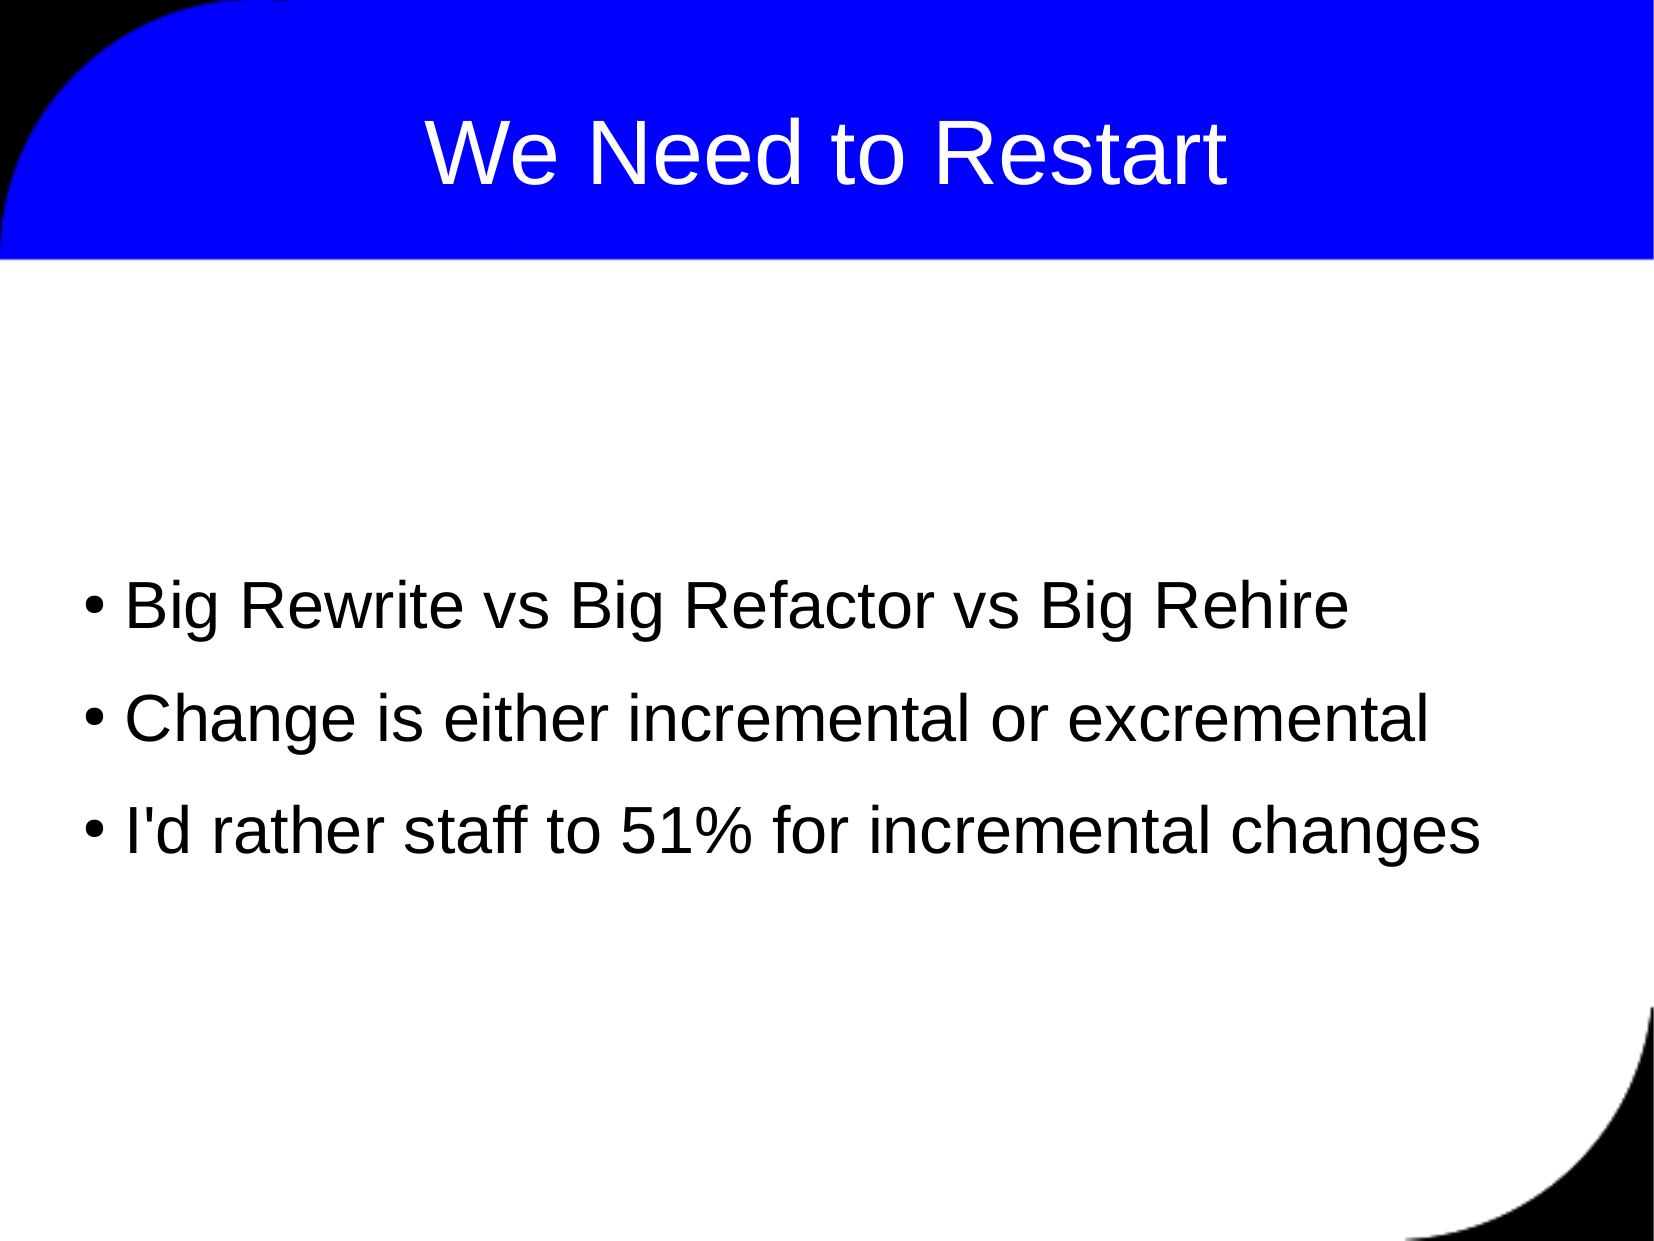

# We Need to Restart
 Big Rewrite vs Big Refactor vs Big Rehire
 Change is either incremental or excremental
 I'd rather staff to 51% for incremental changes